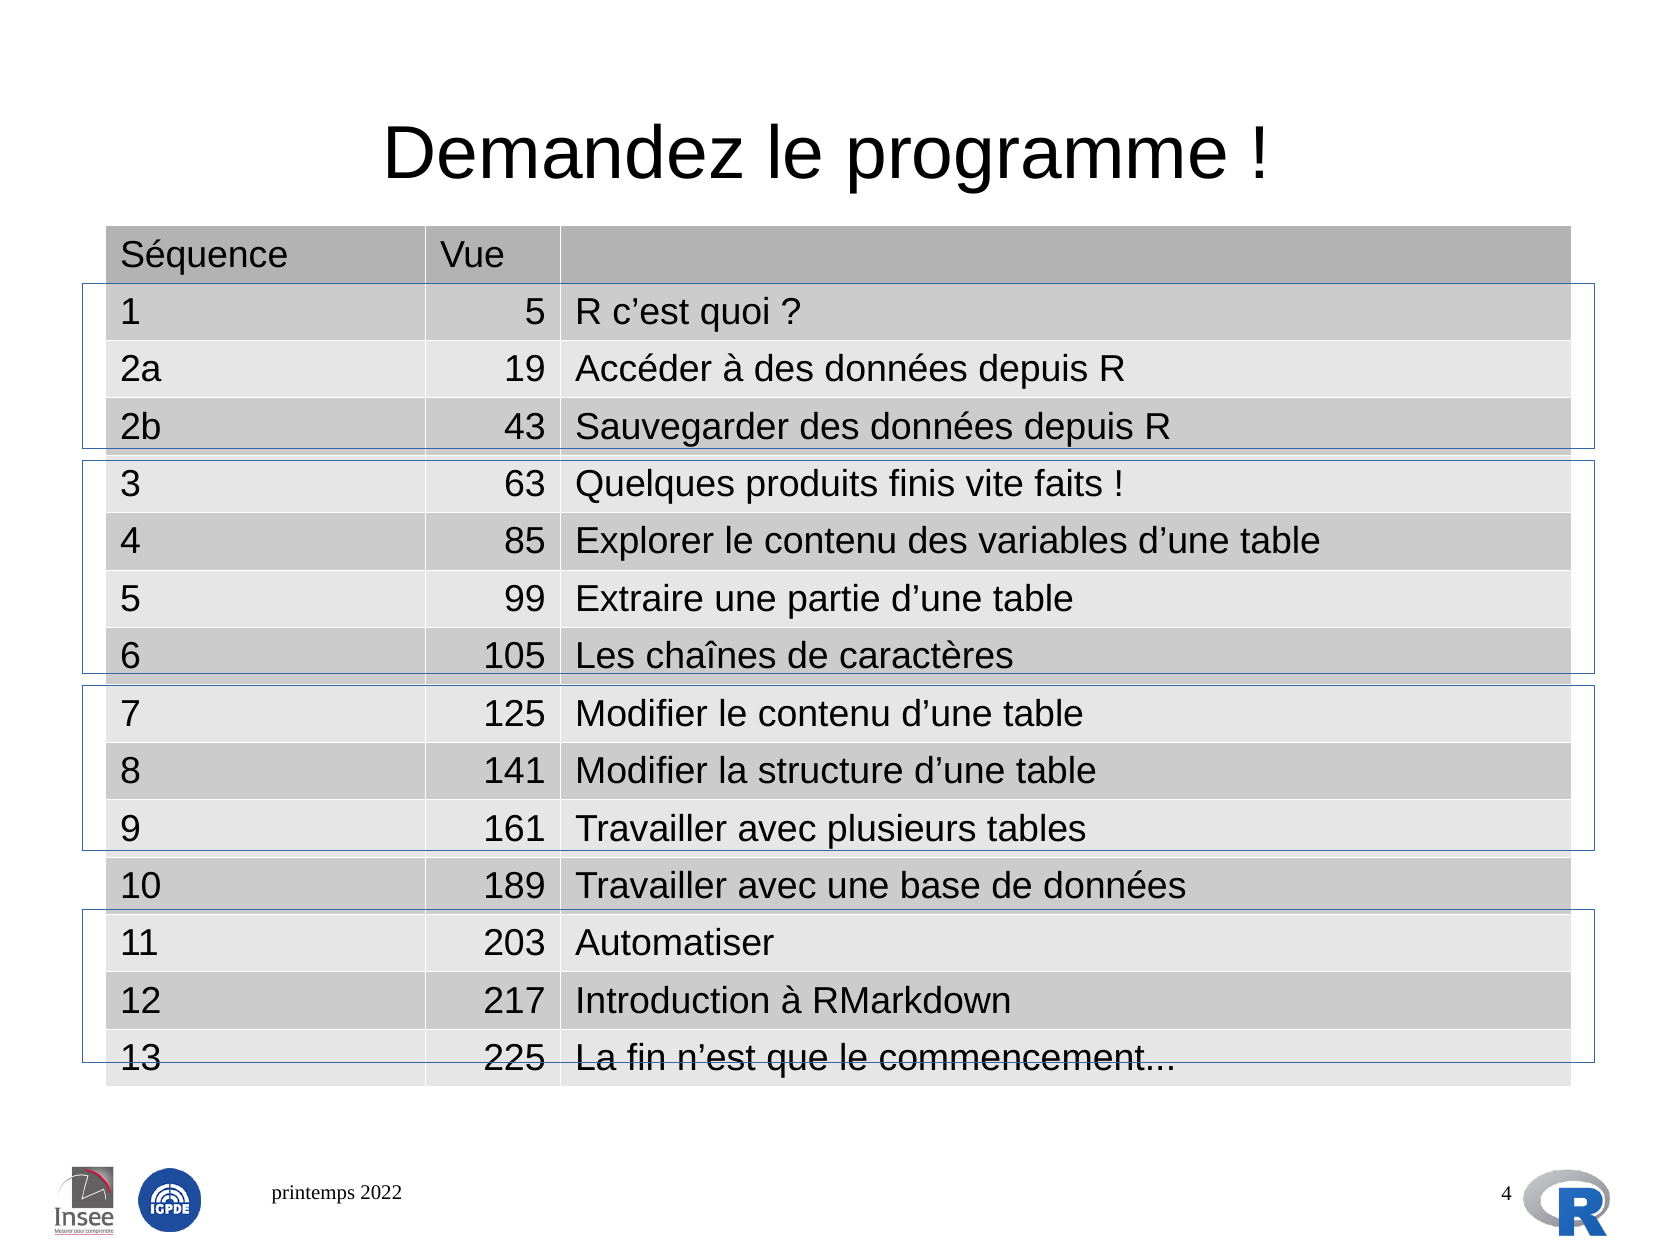

# Demandez le programme !
| Séquence | Vue | |
| --- | --- | --- |
| 1 | 5 | R c’est quoi ? |
| 2a | 19 | Accéder à des données depuis R |
| 2b | 43 | Sauvegarder des données depuis R |
| 3 | 63 | Quelques produits finis vite faits ! |
| 4 | 85 | Explorer le contenu des variables d’une table |
| 5 | 99 | Extraire une partie d’une table |
| 6 | 105 | Les chaînes de caractères |
| 7 | 125 | Modifier le contenu d’une table |
| 8 | 141 | Modifier la structure d’une table |
| 9 | 161 | Travailler avec plusieurs tables |
| 10 | 189 | Travailler avec une base de données |
| 11 | 203 | Automatiser |
| 12 | 217 | Introduction à RMarkdown |
| 13 | 225 | La fin n’est que le commencement... |
printemps 2022
4